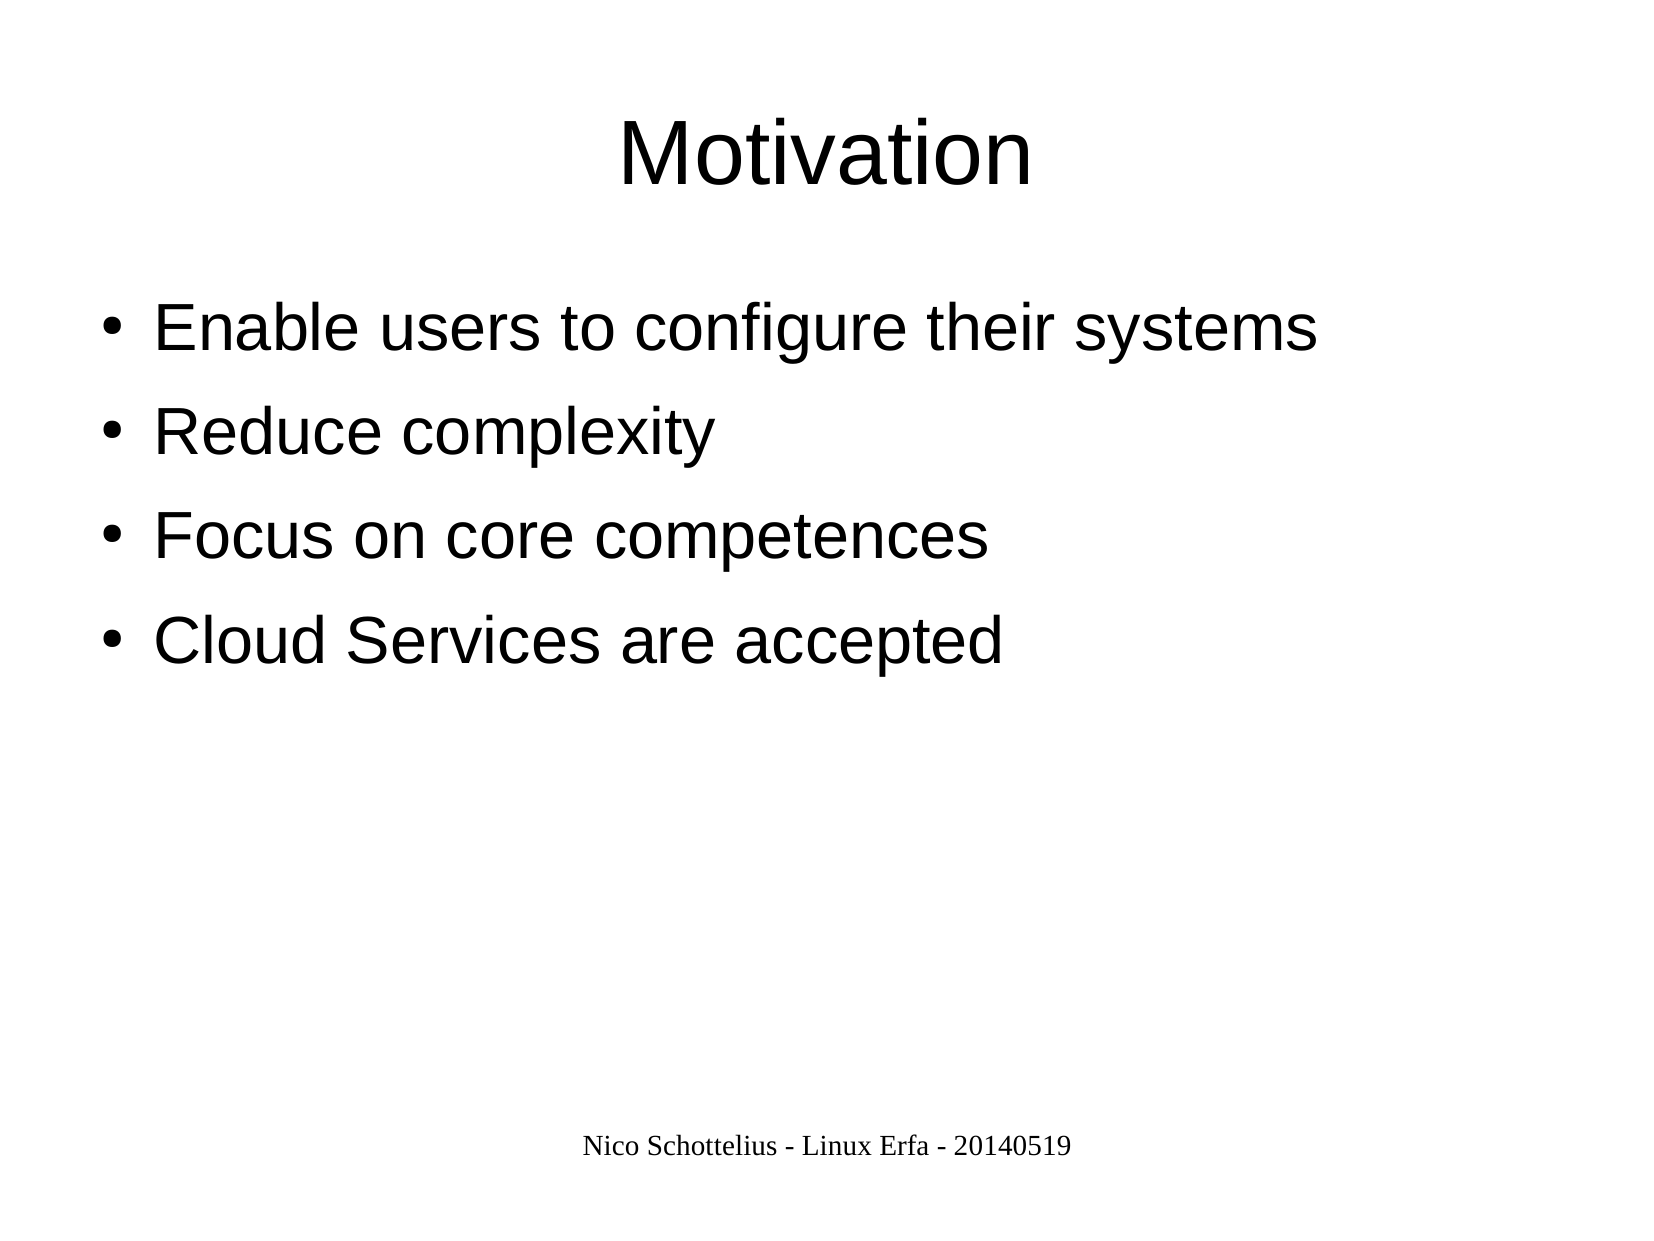

# Motivation
Enable users to configure their systems
Reduce complexity
Focus on core competences
Cloud Services are accepted
Nico Schottelius - Linux Erfa - 20140519